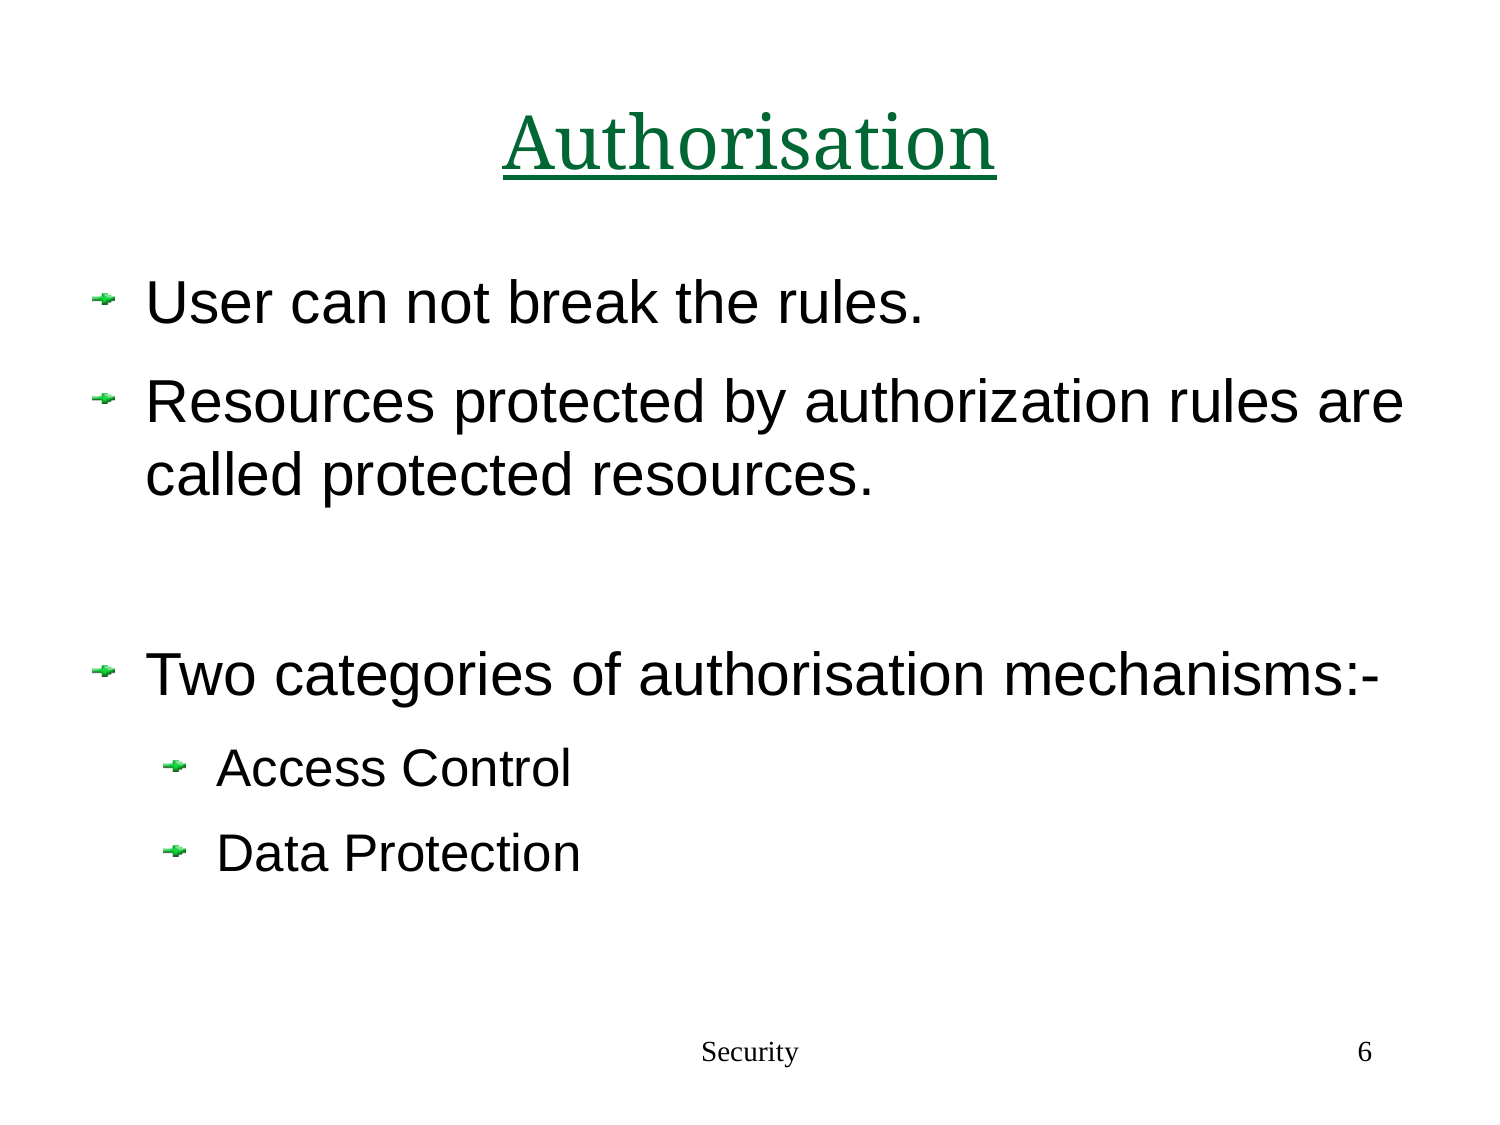

# Authorisation
User can not break the rules.
Resources protected by authorization rules are called protected resources.
Two categories of authorisation mechanisms:-
Access Control
Data Protection
Security